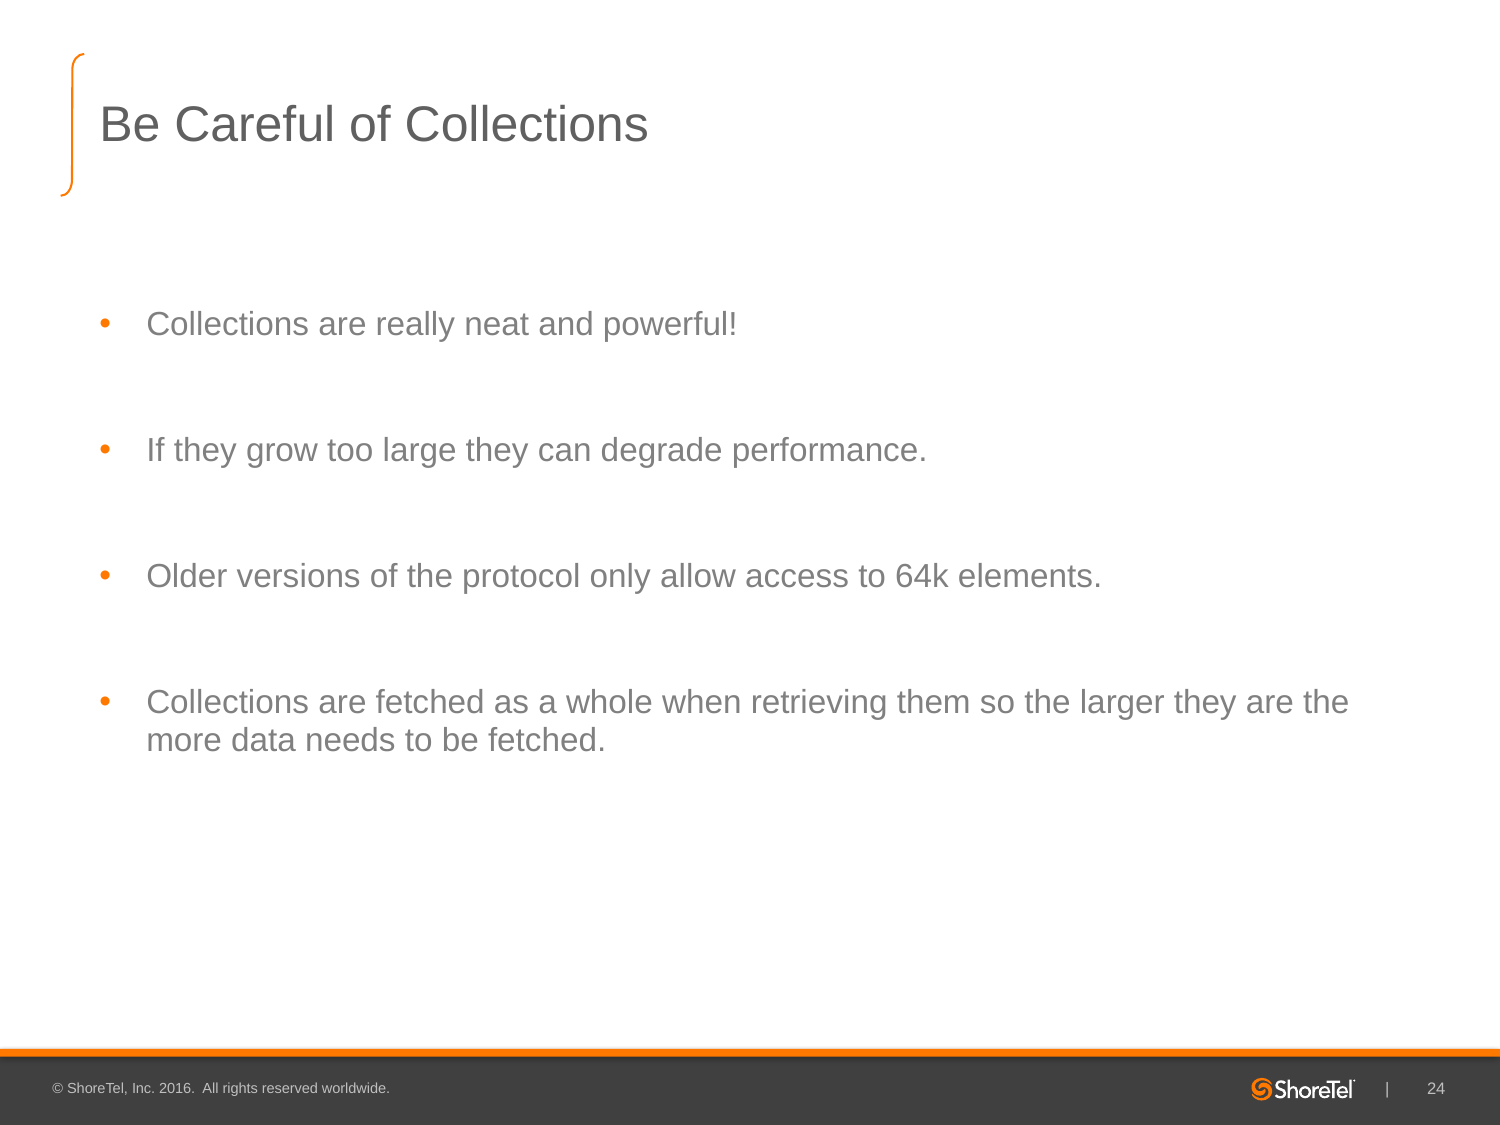

Be Careful of Collections
# Collections are really neat and powerful!
If they grow too large they can degrade performance.
Older versions of the protocol only allow access to 64k elements.
Collections are fetched as a whole when retrieving them so the larger they are the more data needs to be fetched.